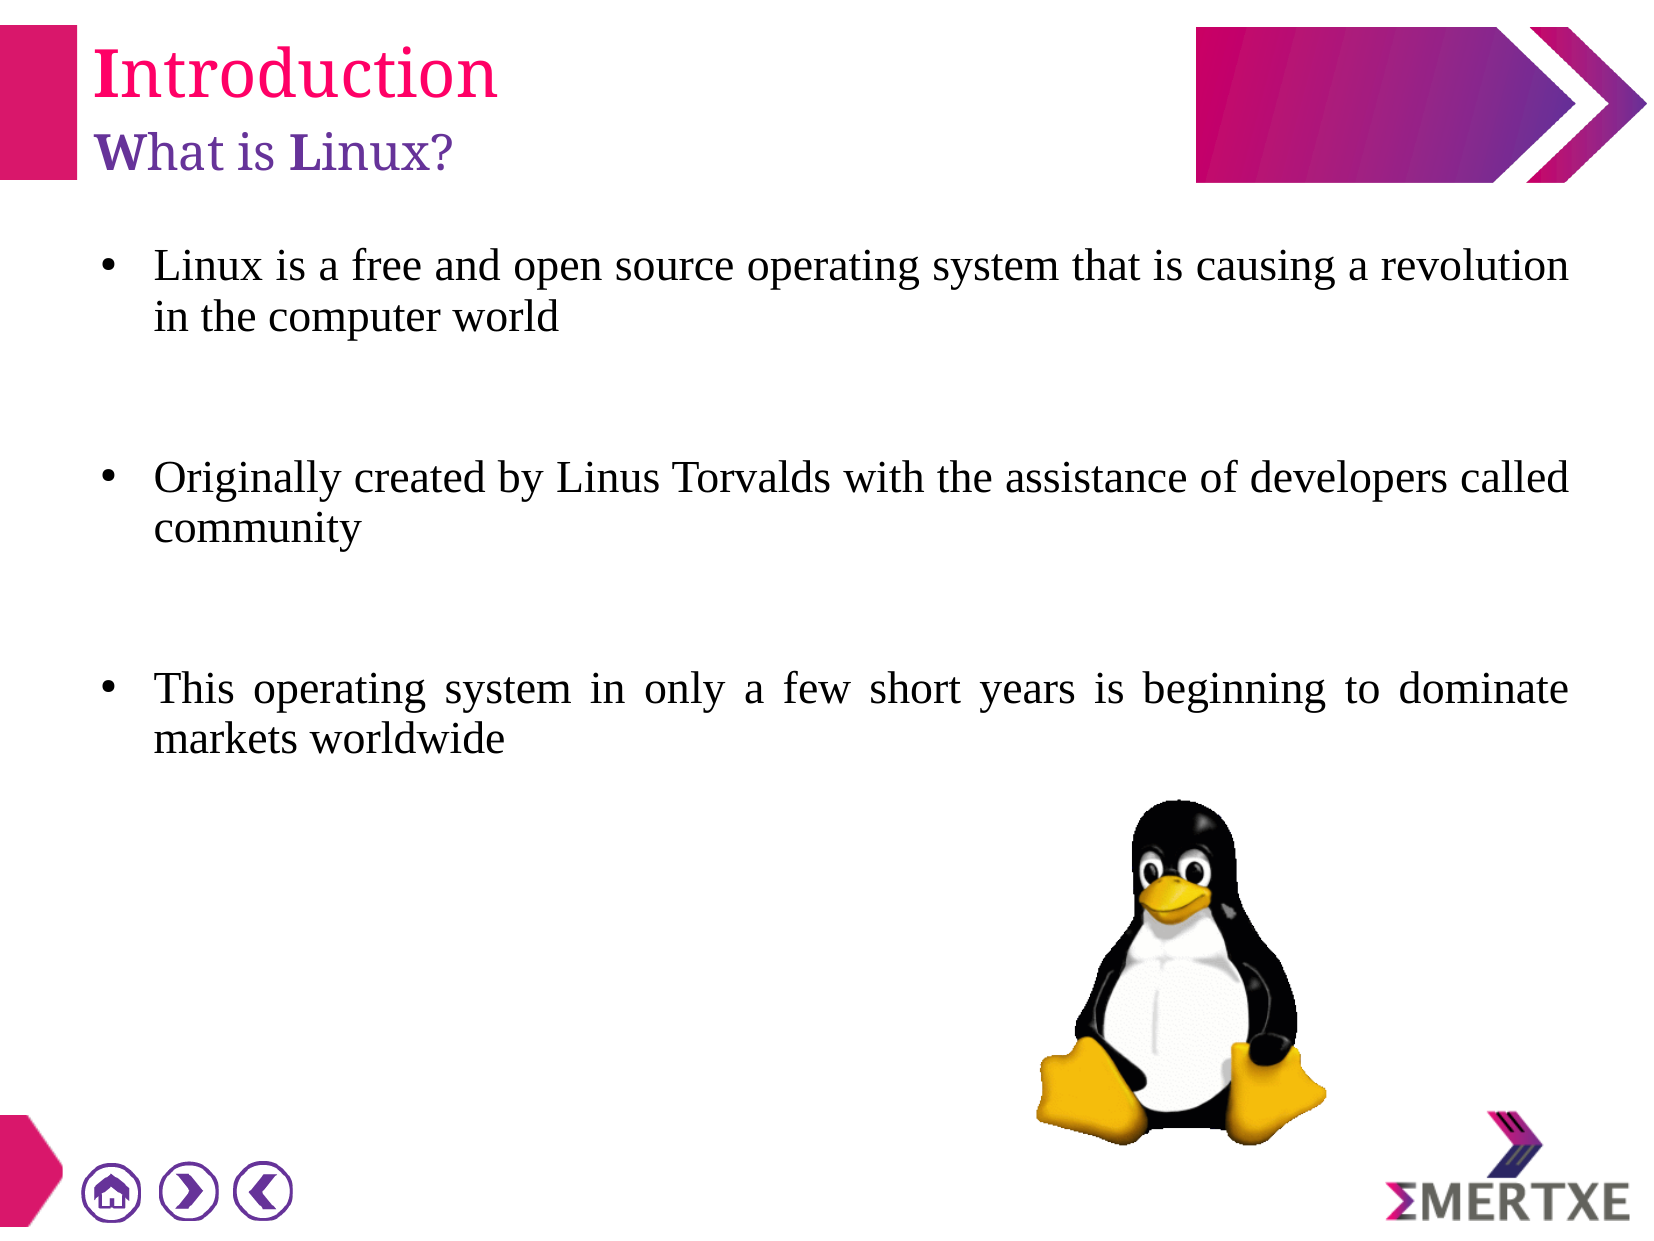

# Introduction What is Linux?
Linux is a free and open source operating system that is causing a revolution in the computer world
Originally created by Linus Torvalds with the assistance of developers called community
This operating system in only a few short years is beginning to dominate markets worldwide